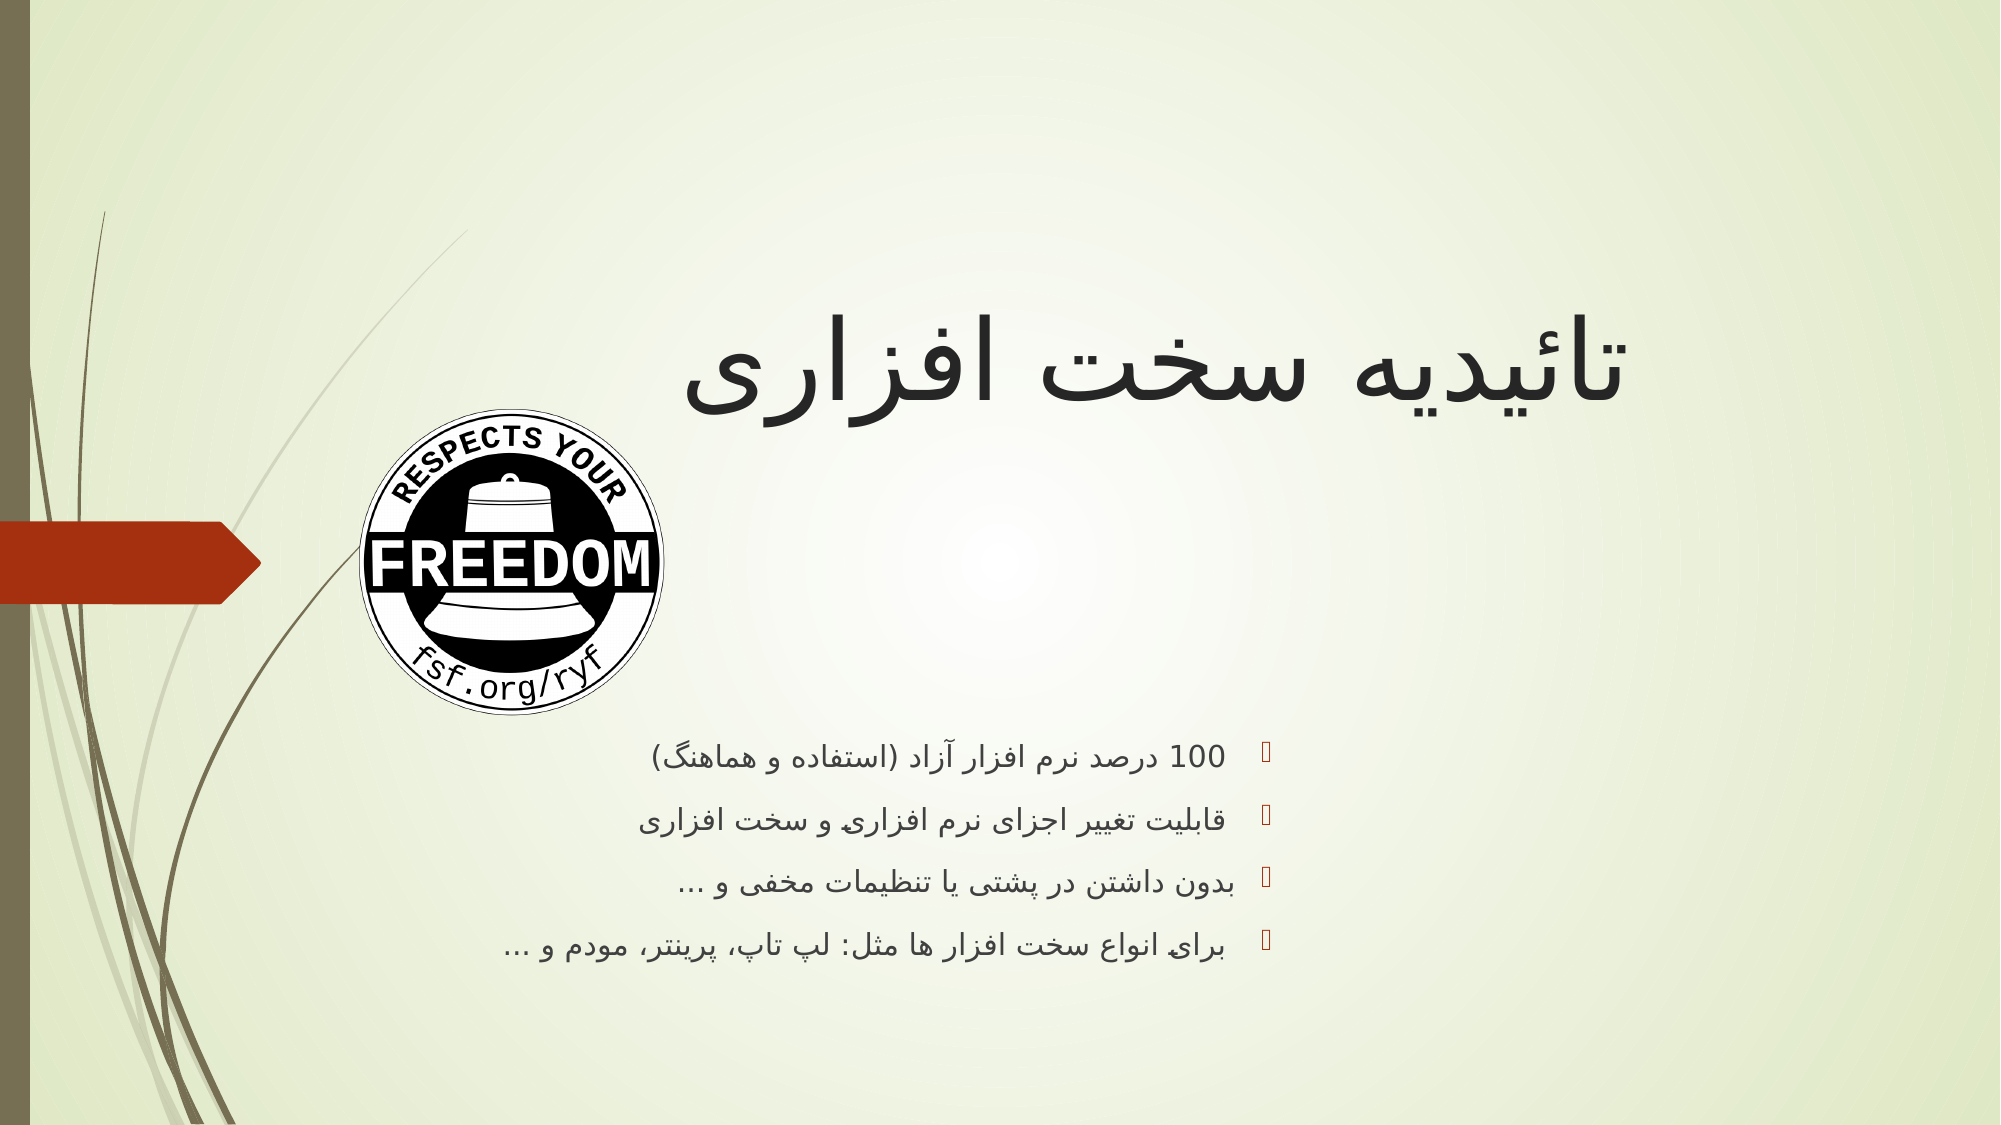

# تائیدیه سخت افزاری
 100 درصد نرم افزار آزاد (استفاده و هماهنگ)
 قابلیت تغییر اجزای نرم افزاری و سخت افزاری
بدون داشتن در پشتی یا تنظیمات مخفی و ...
 برای انواع سخت افزار ها مثل: لپ تاپ، پرینتر، مودم و ...